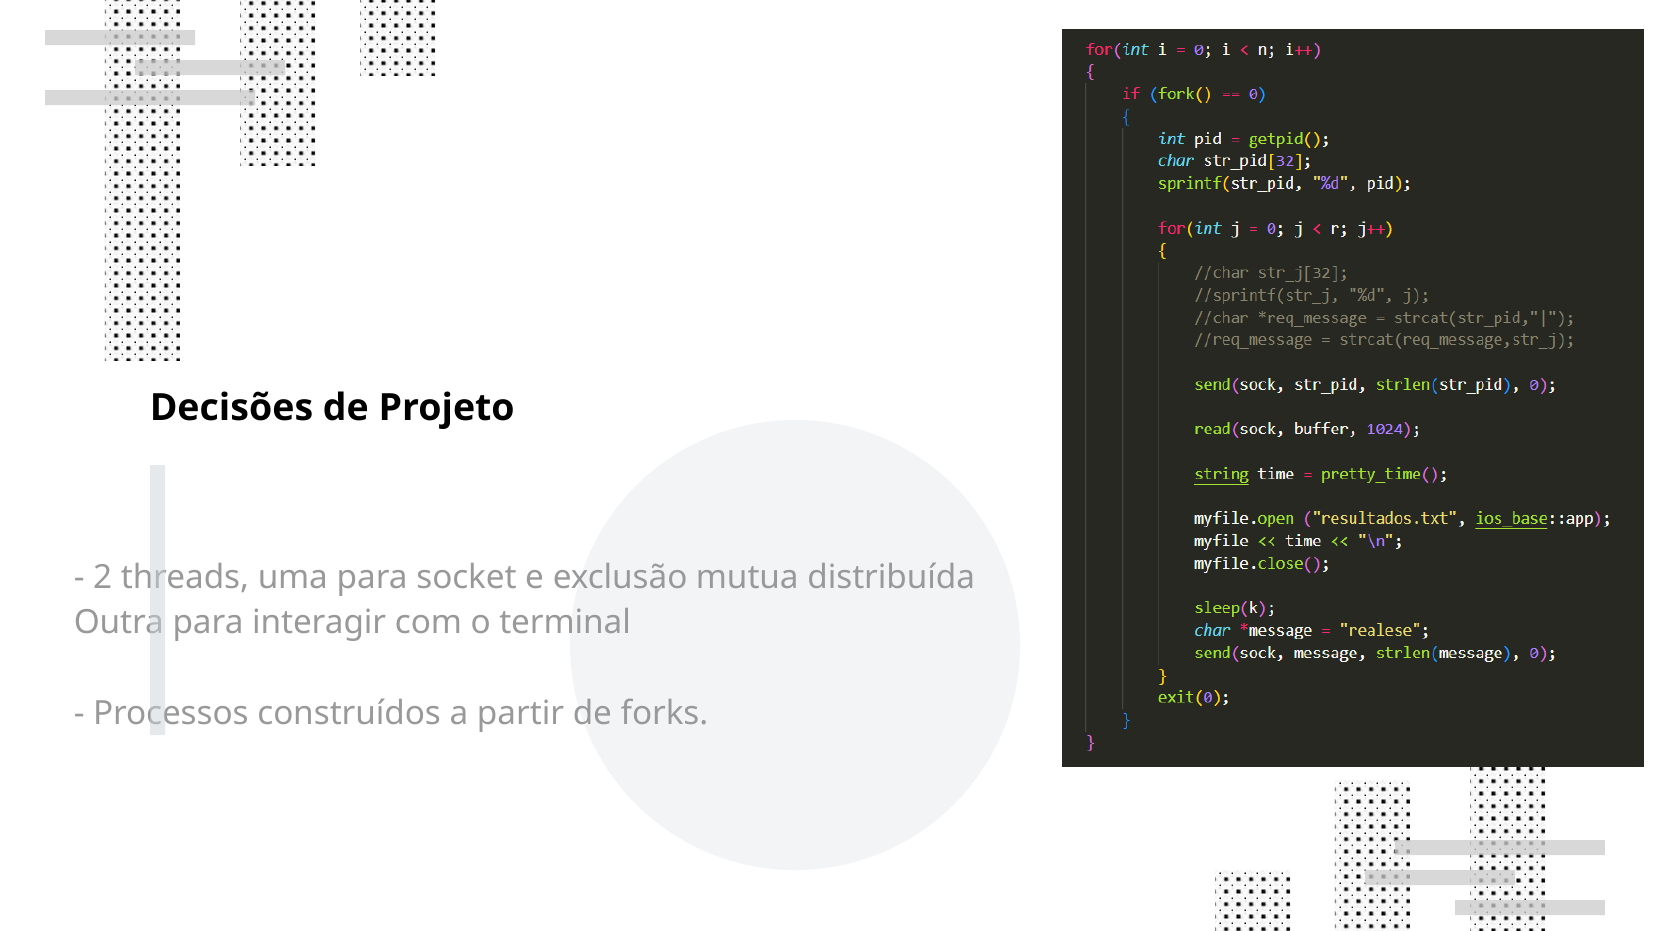

Decisões de Projeto
- 2 threads, uma para socket e exclusão mutua distribuída
Outra para interagir com o terminal
- Processos construídos a partir de forks.